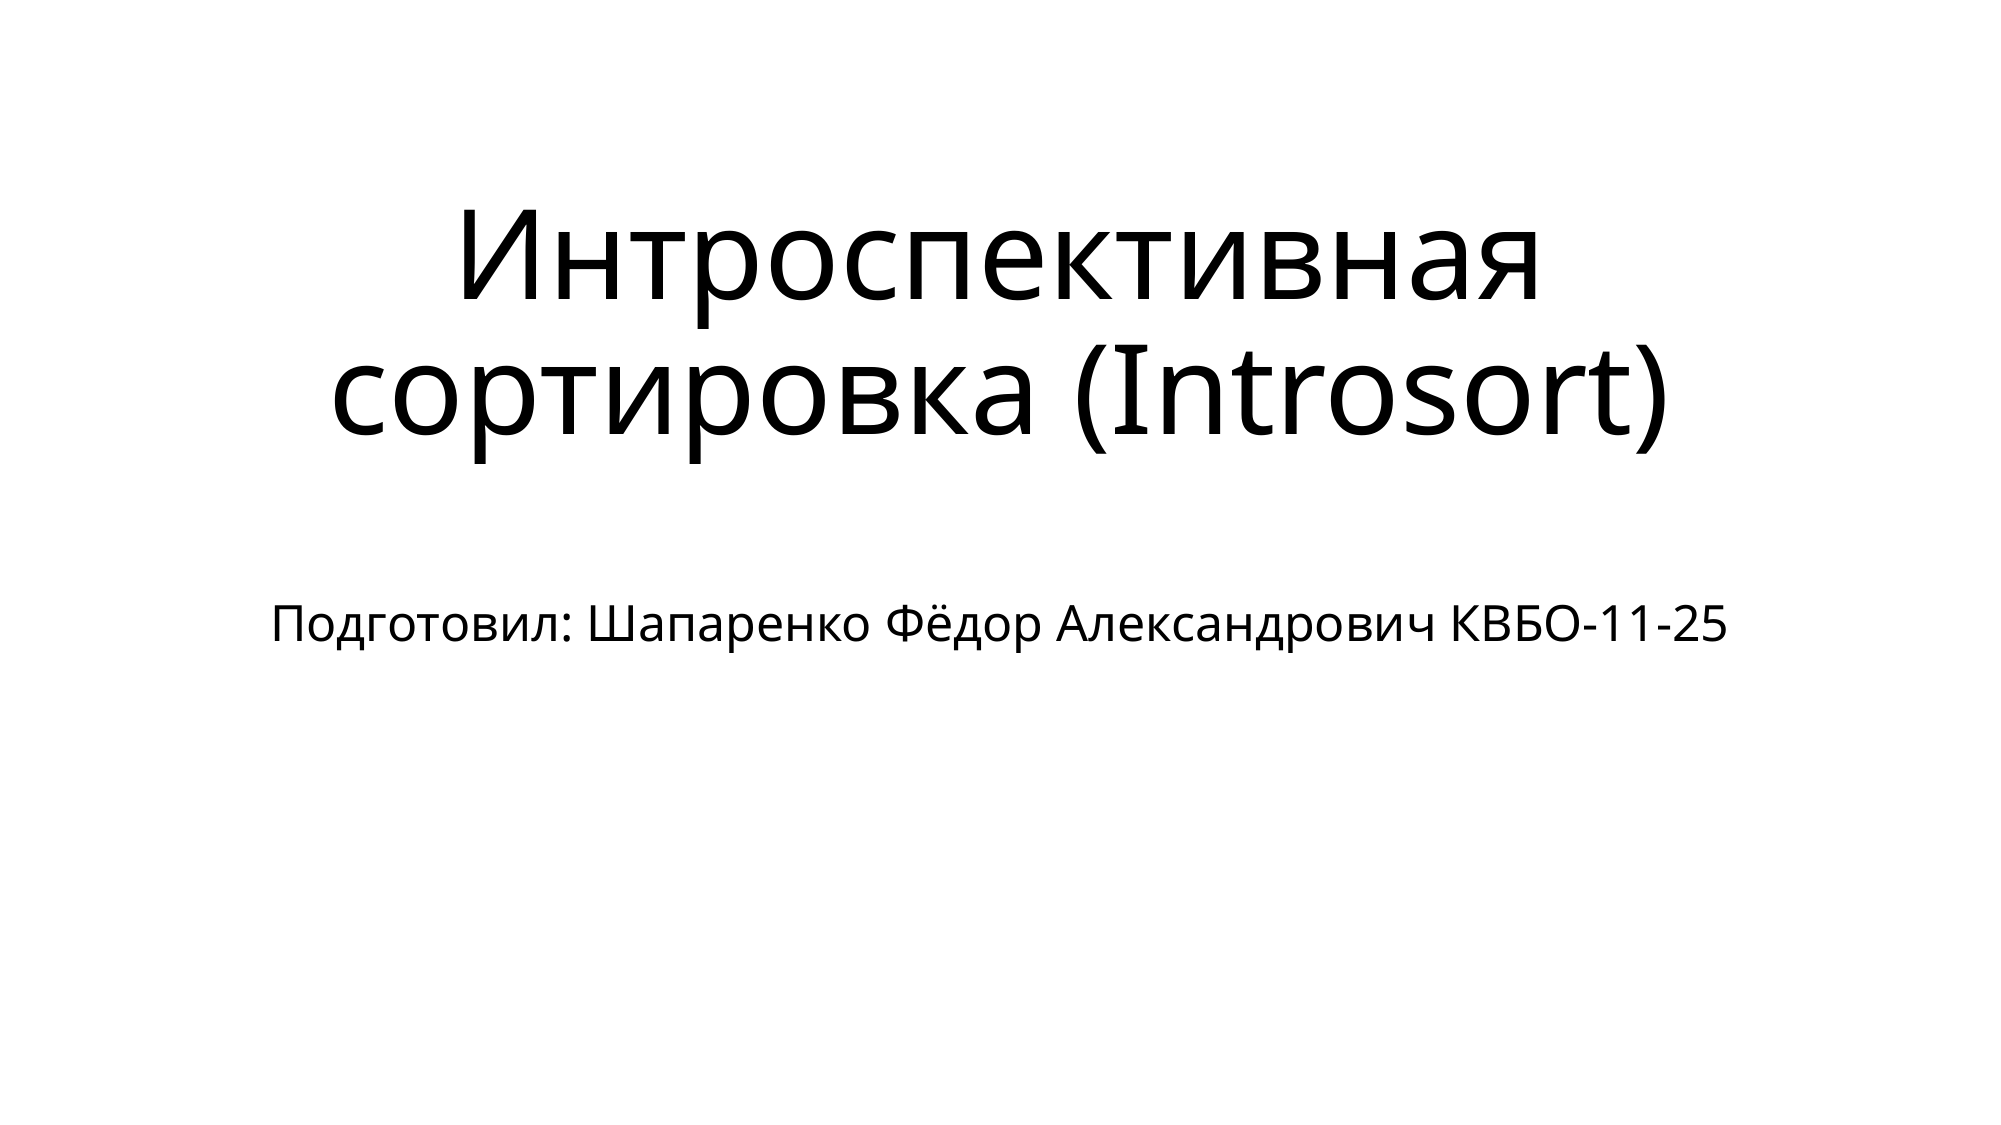

# Интроспективная сортировка (Introsort)
Подготовил: Шапаренко Фёдор Александрович КВБО-11-25